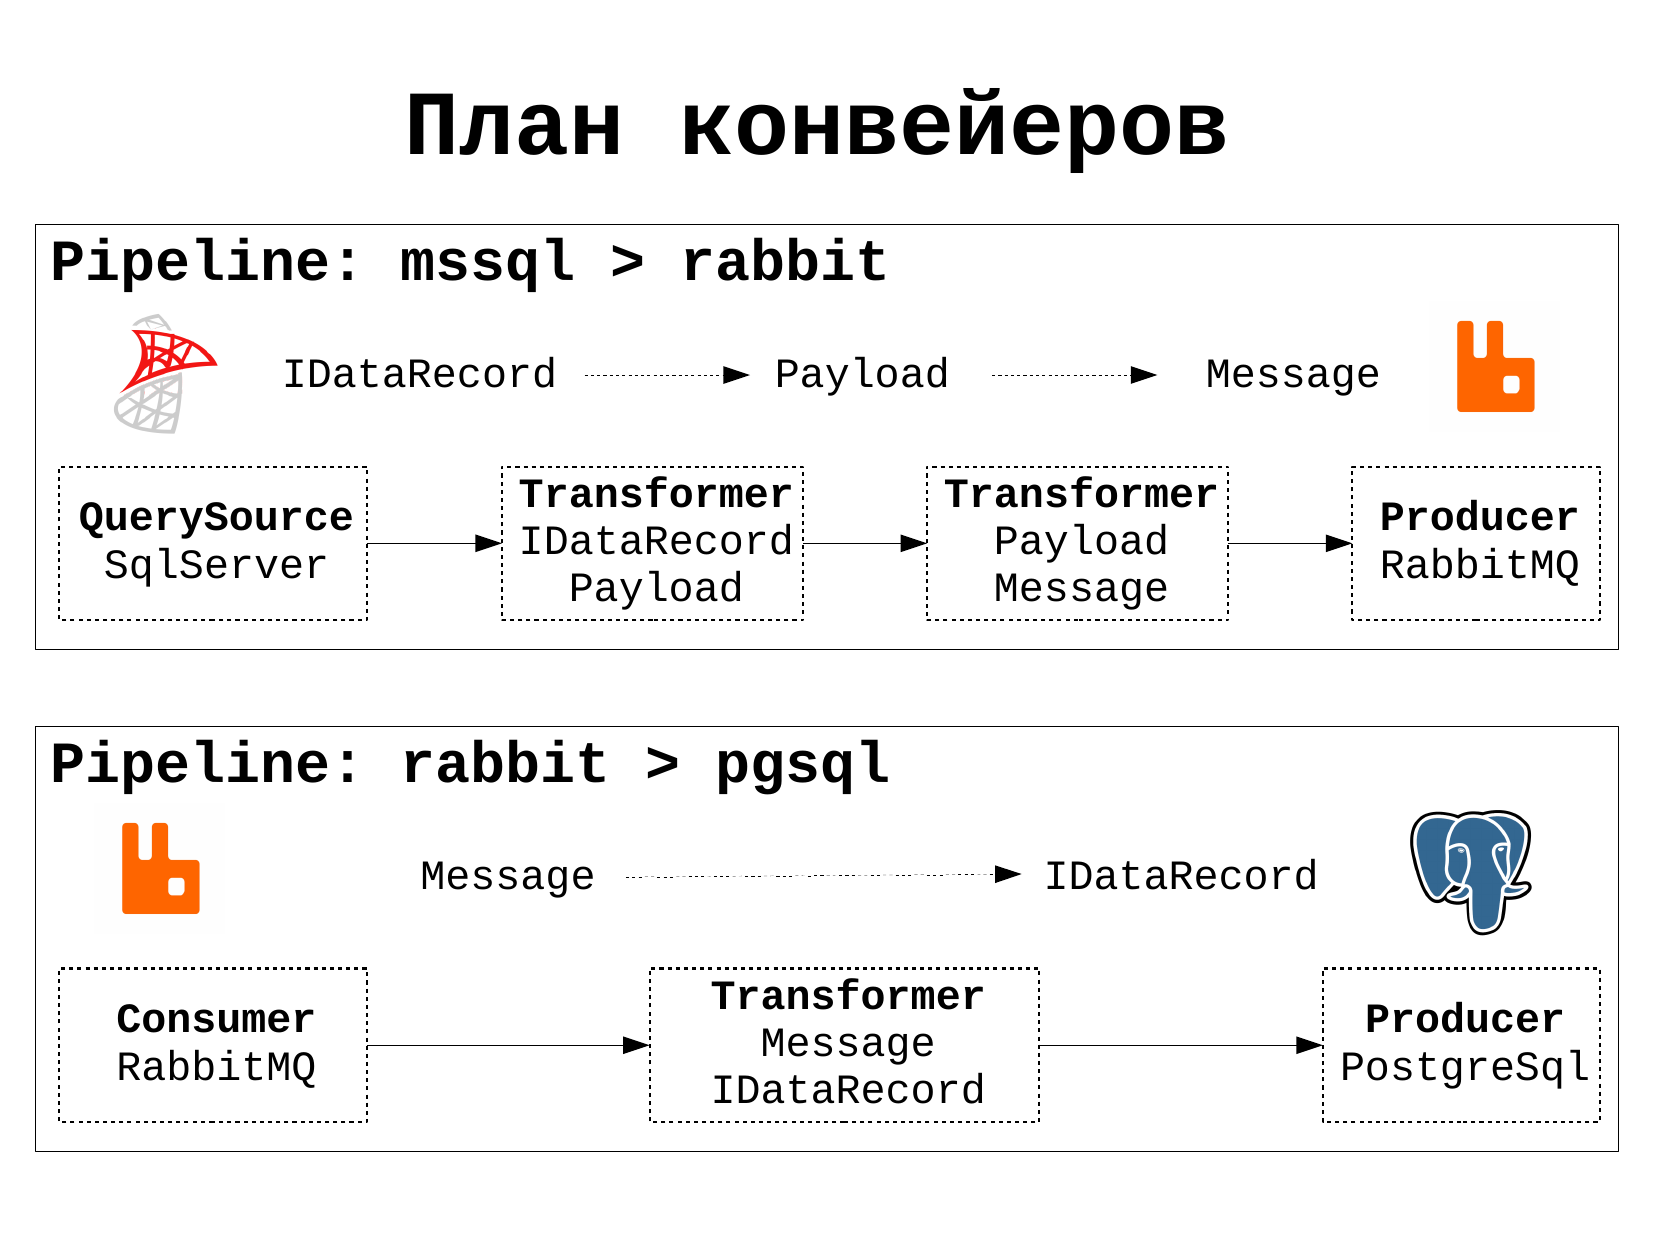

План конвейеров
Pipeline: mssql > rabbit
IDataRecord
Payload
Message
 QuerySource
 SqlServer
 Transformer
 IDataRecord
 Payload
 Transformer
 Payload
 Message
 Producer
 RabbitMQ
Pipeline: rabbit > pgsql
Message
IDataRecord
 Consumer
 RabbitMQ
 Transformer
 Message
 IDataRecord
 Producer
 PostgreSql